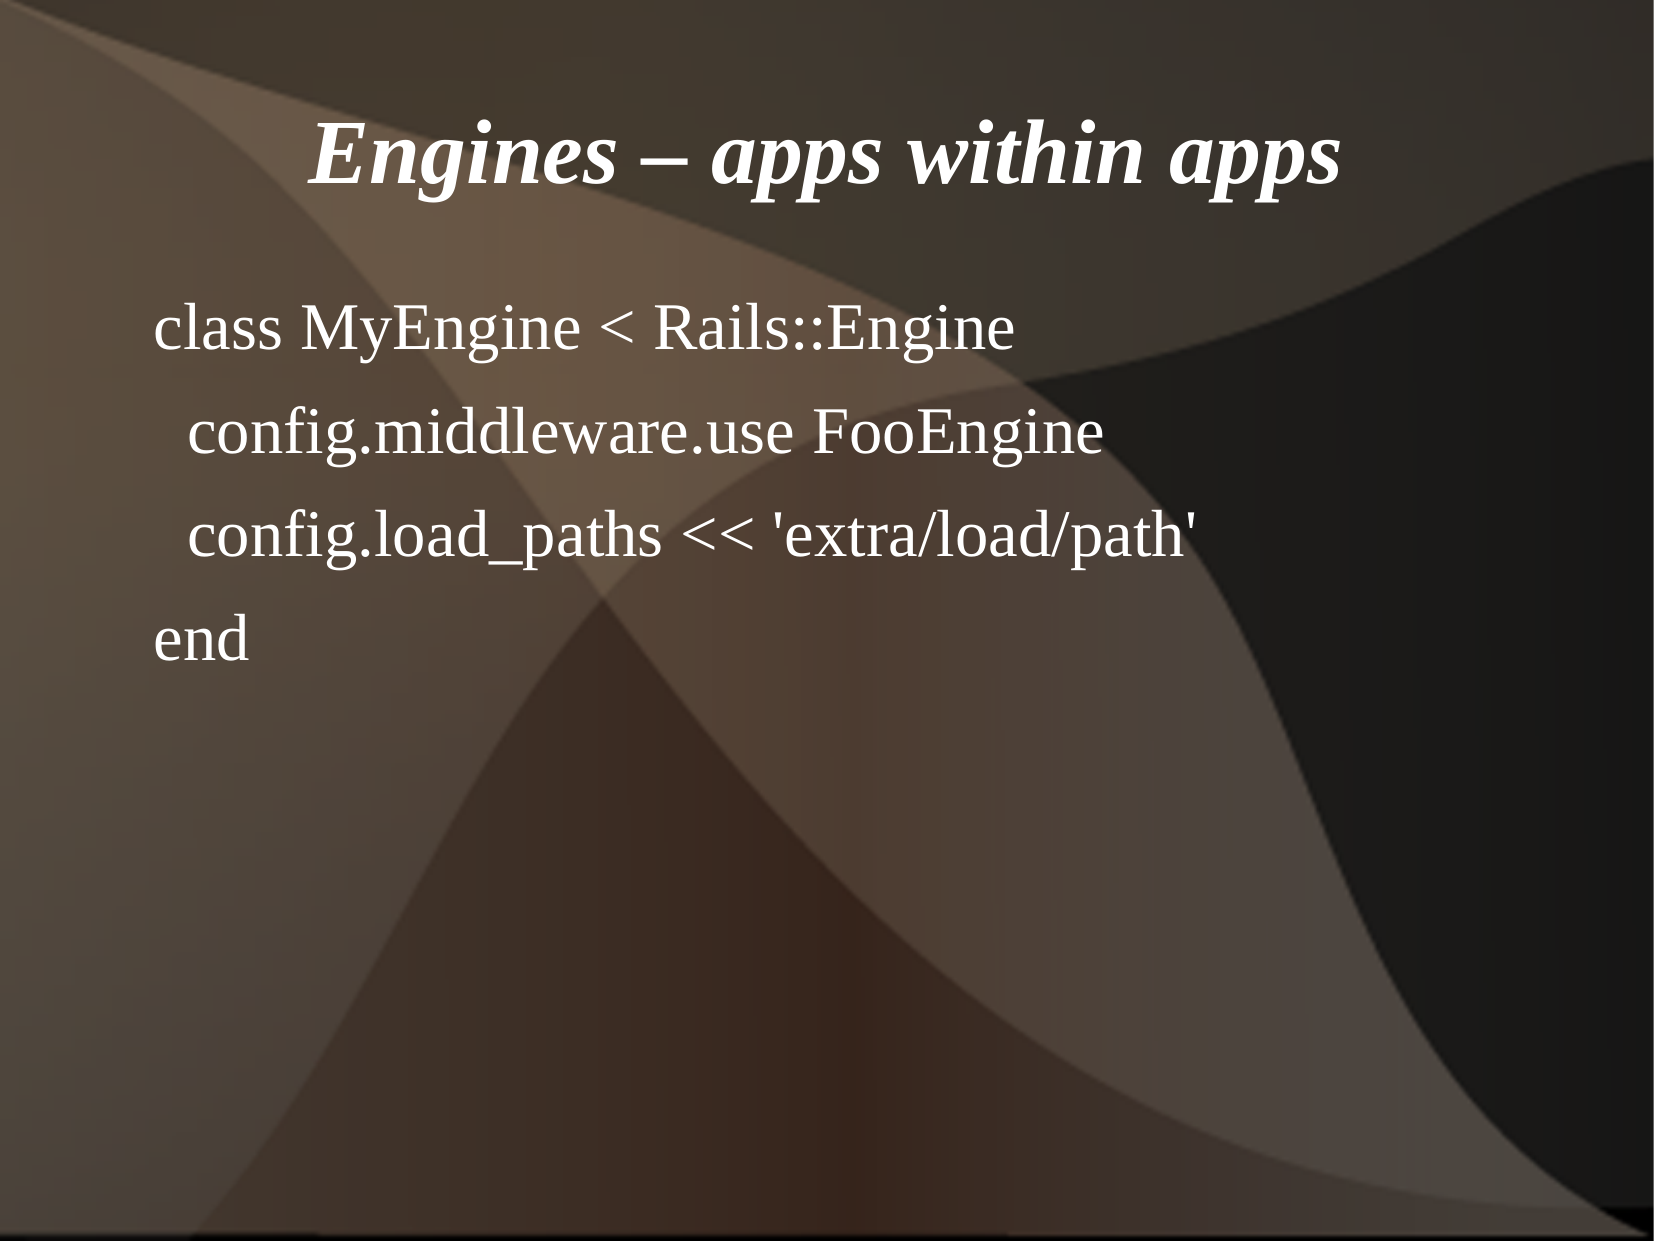

# Engines – apps within apps
class MyEngine < Rails::Engine
 config.middleware.use FooEngine
 config.load_paths << 'extra/load/path'
end